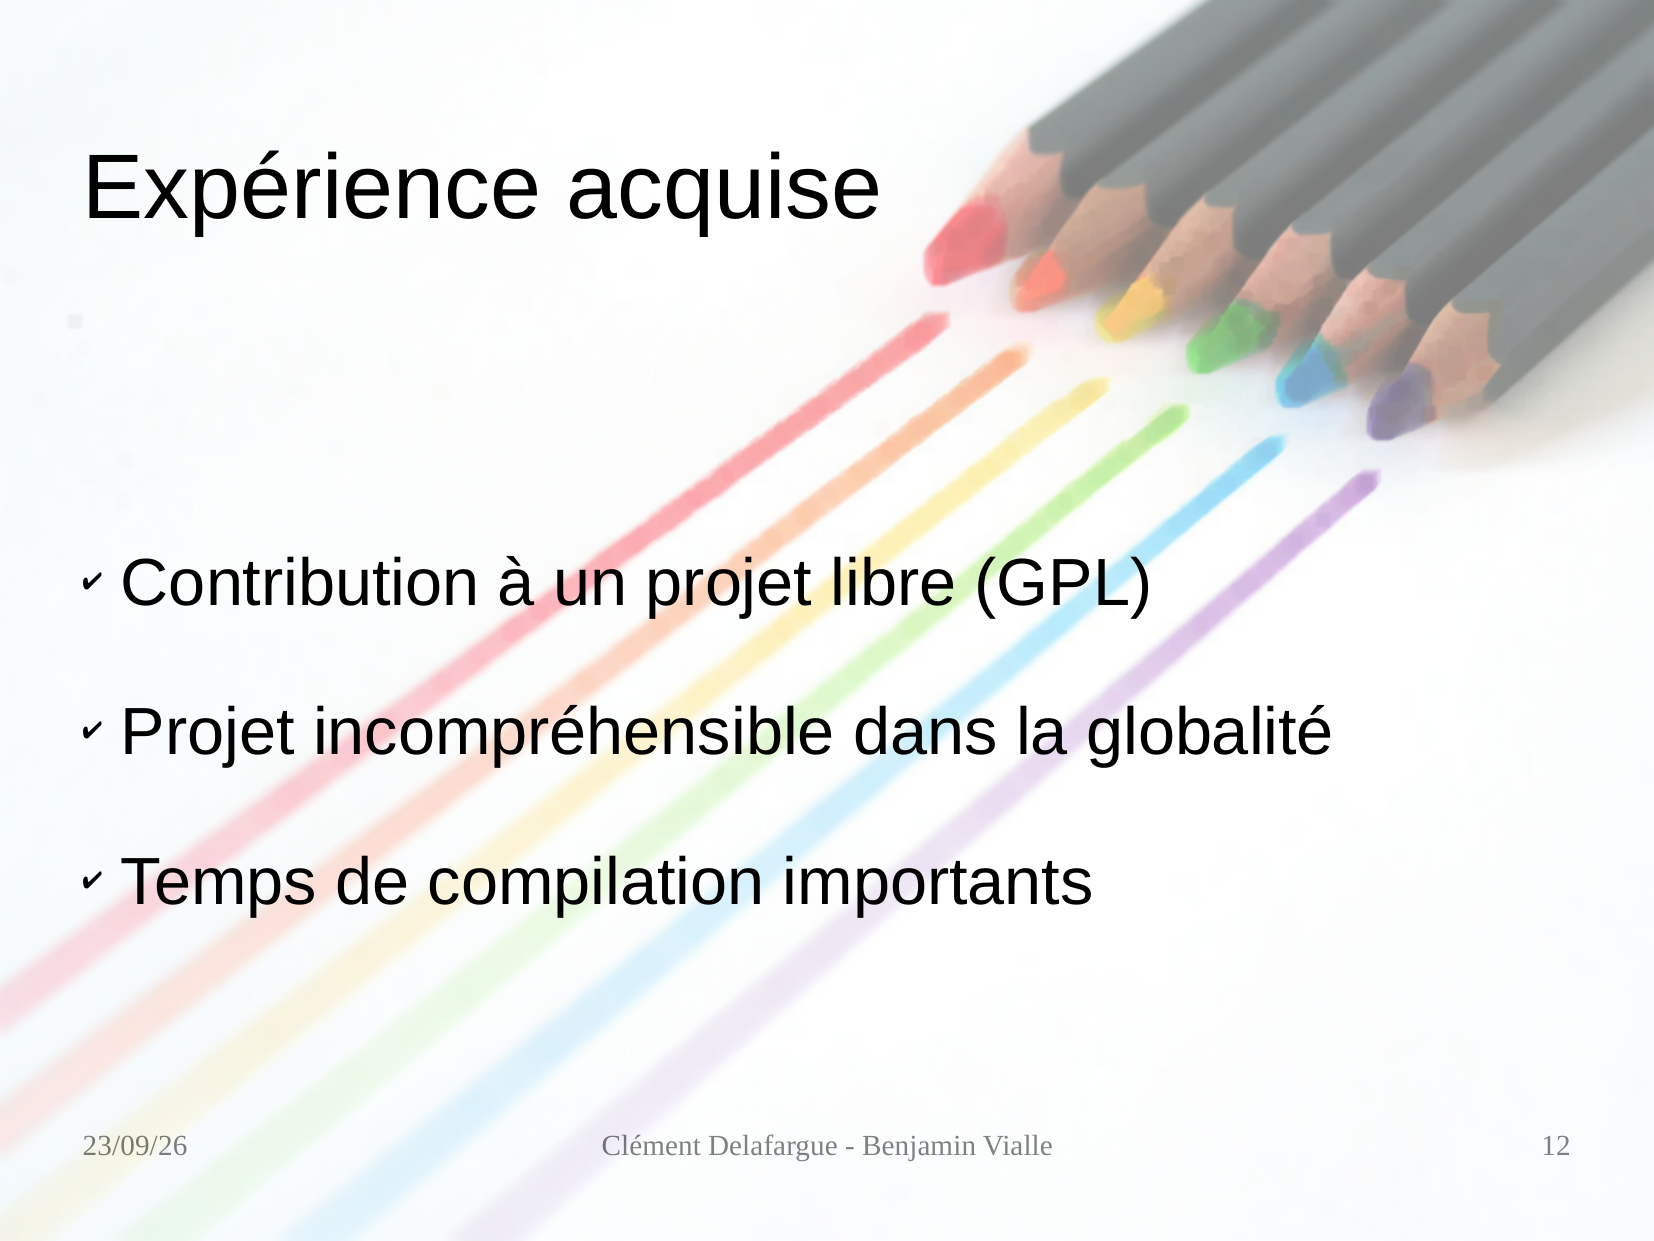

# Expérience acquise
 Contribution à un projet libre (GPL)
 Projet incompréhensible dans la globalité
 Temps de compilation importants
Clément Delafargue - Benjamin Vialle
12